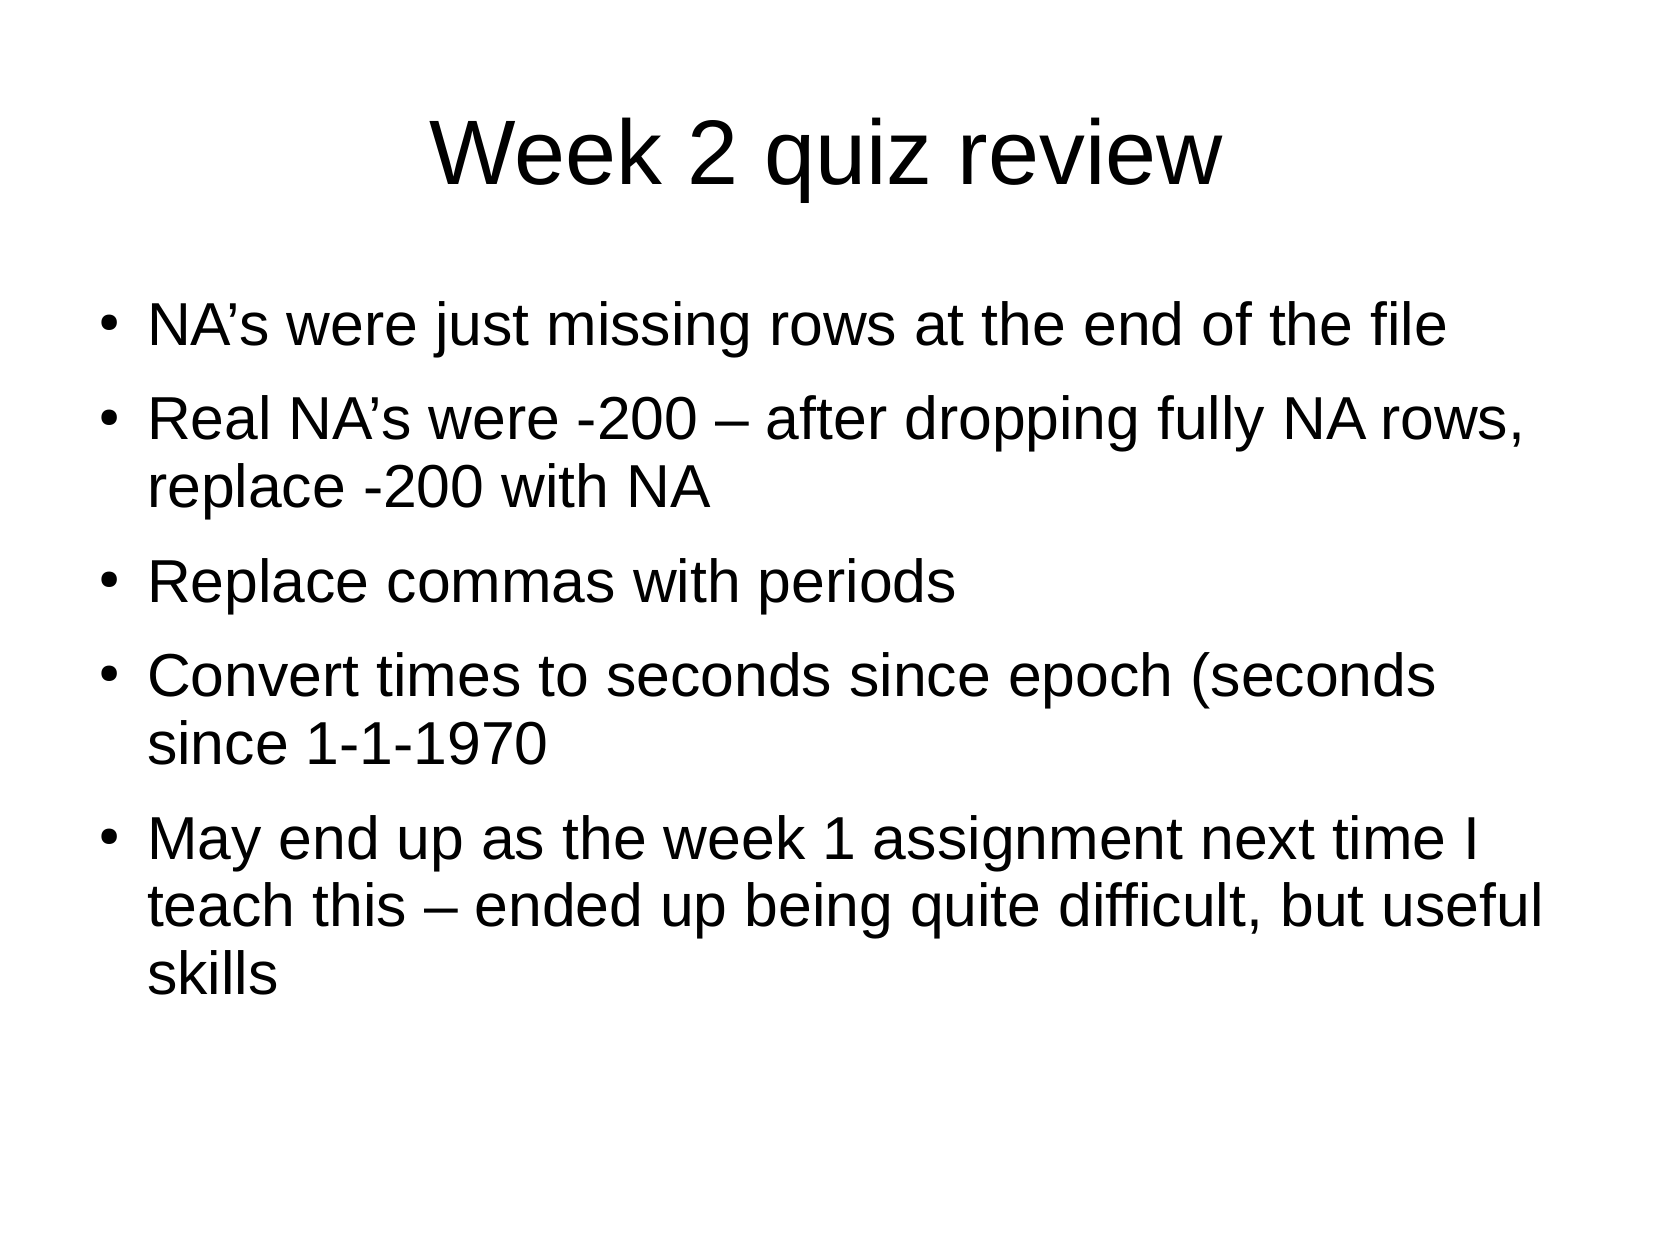

# Week 2 quiz review
NA’s were just missing rows at the end of the file
Real NA’s were -200 – after dropping fully NA rows, replace -200 with NA
Replace commas with periods
Convert times to seconds since epoch (seconds since 1-1-1970
May end up as the week 1 assignment next time I teach this – ended up being quite difficult, but useful skills